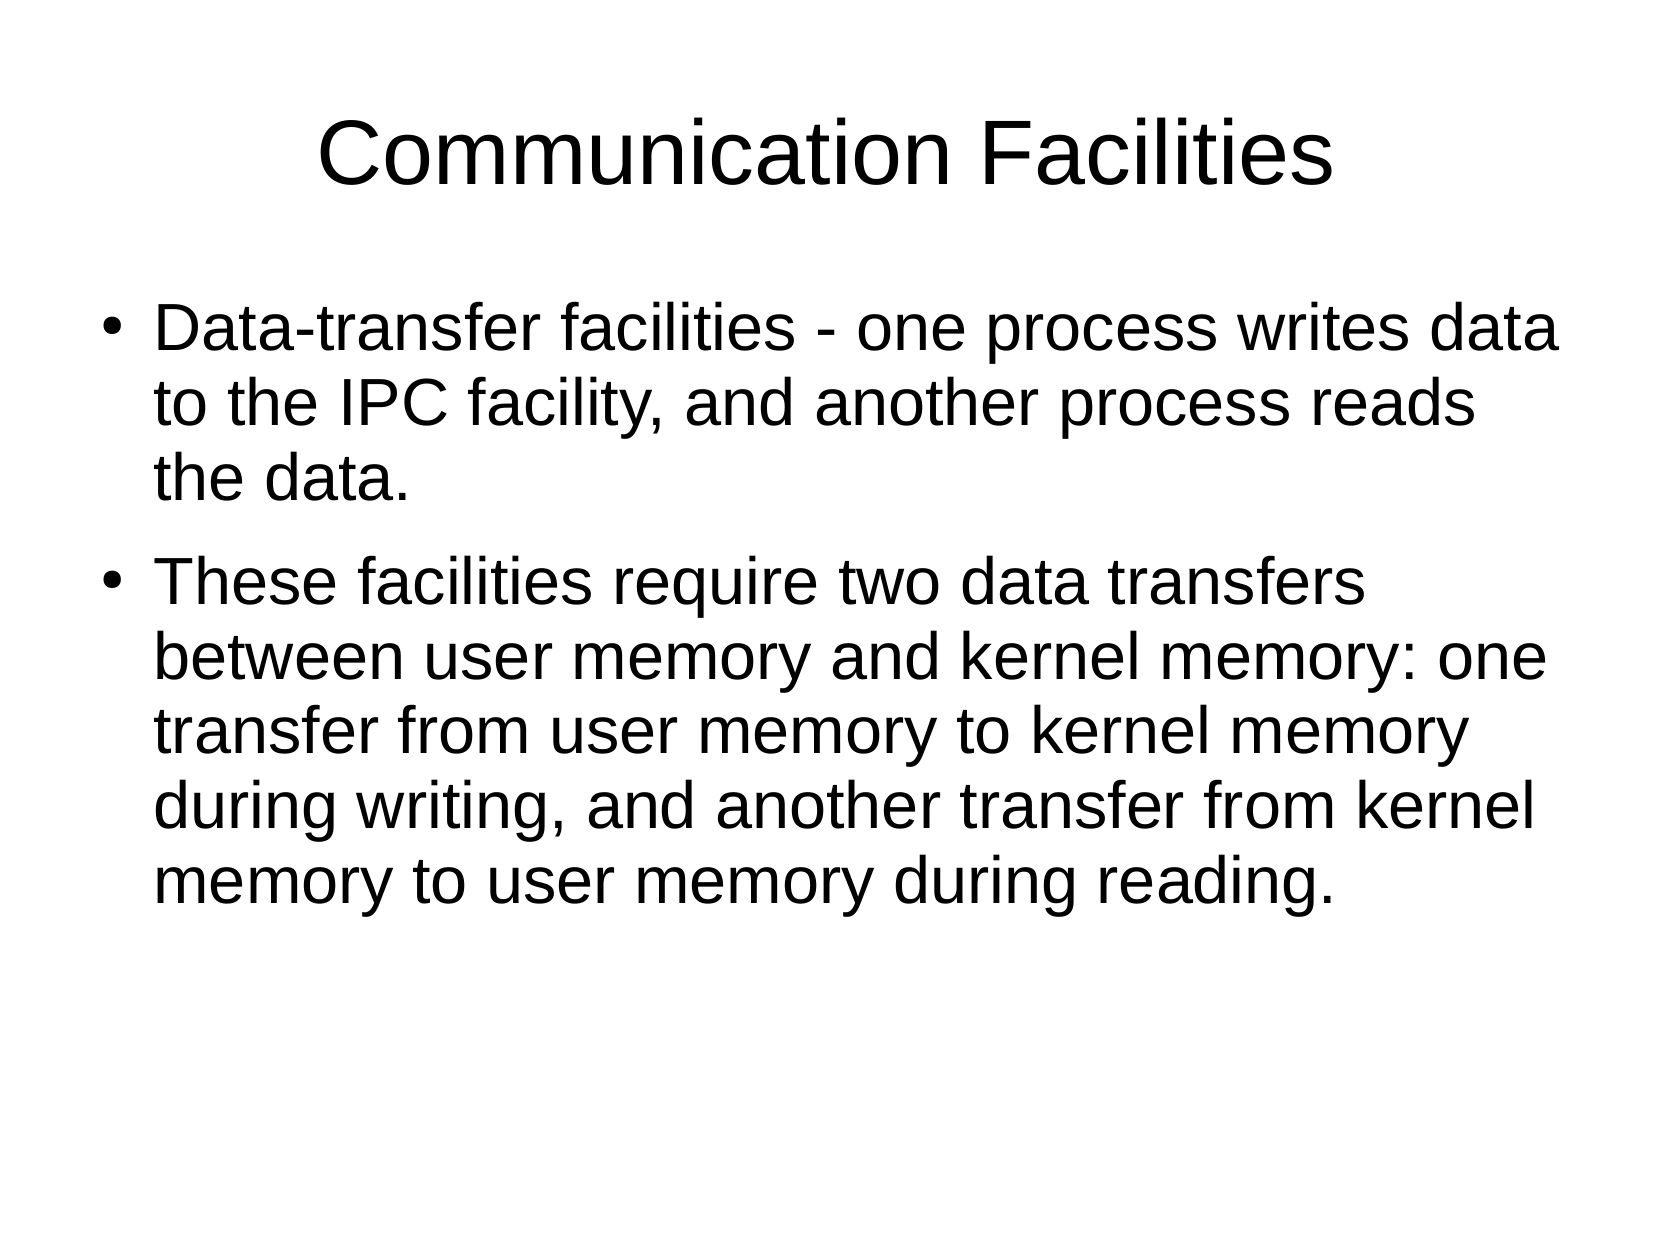

# Communication Facilities
Data-transfer facilities - one process writes data to the IPC facility, and another process reads the data.
These facilities require two data transfers between user memory and kernel memory: one transfer from user memory to kernel memory during writing, and another transfer from kernel memory to user memory during reading.